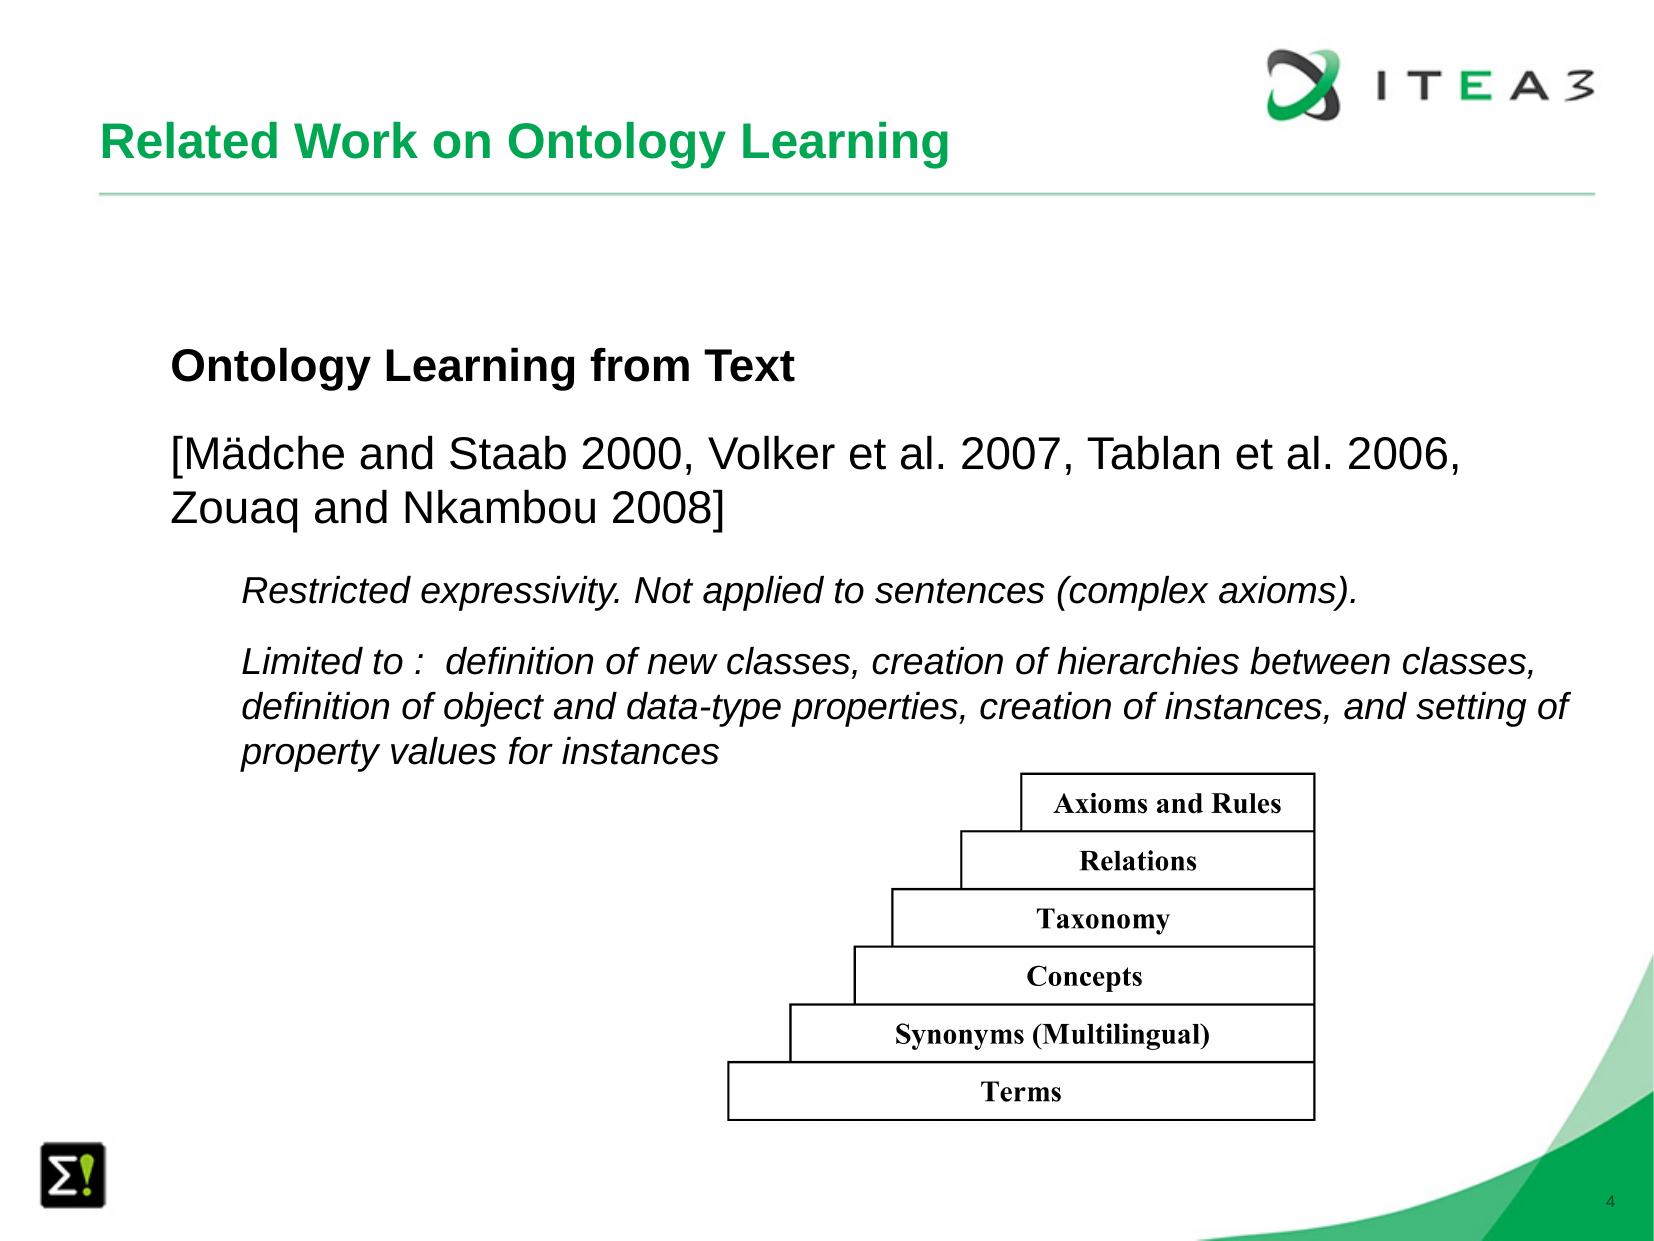

# Related Work on Ontology Learning
Ontology Learning from Text
[Mädche and Staab 2000, Volker et al. 2007, Tablan et al. 2006, Zouaq and Nkambou 2008]
Restricted expressivity. Not applied to sentences (complex axioms).
Limited to : definition of new classes, creation of hierarchies between classes, definition of object and data-type properties, creation of instances, and setting of property values for instances